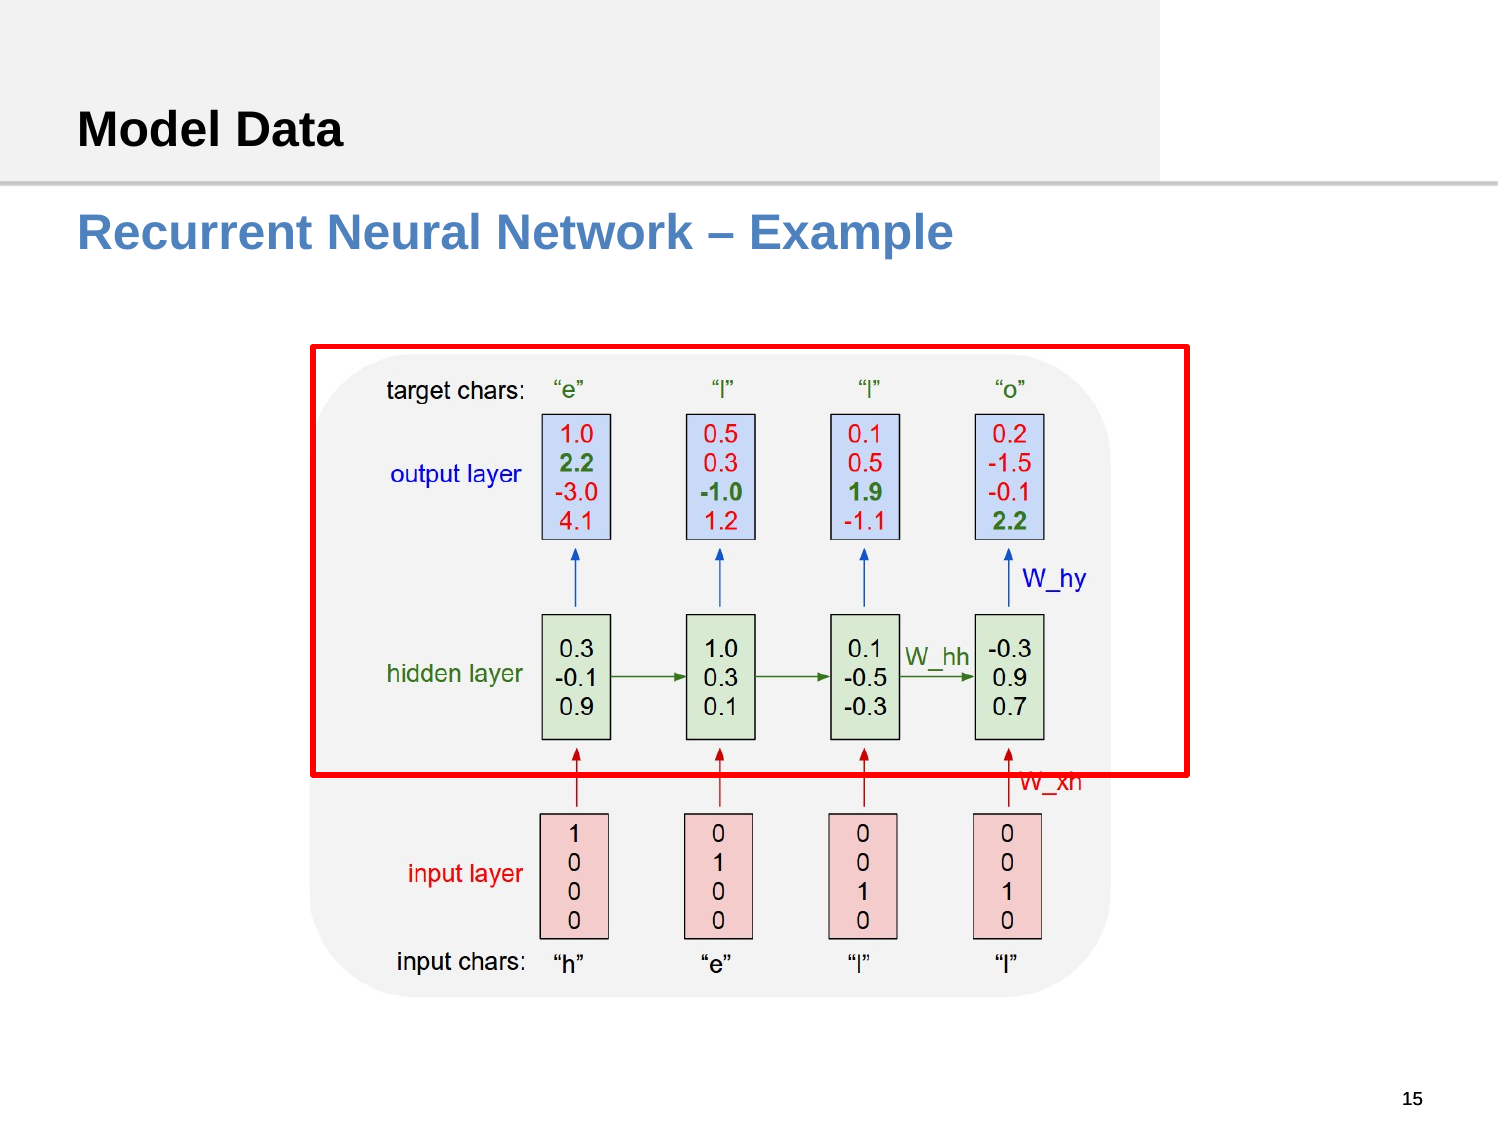

Model Data
Recurrent Neural Network – Example